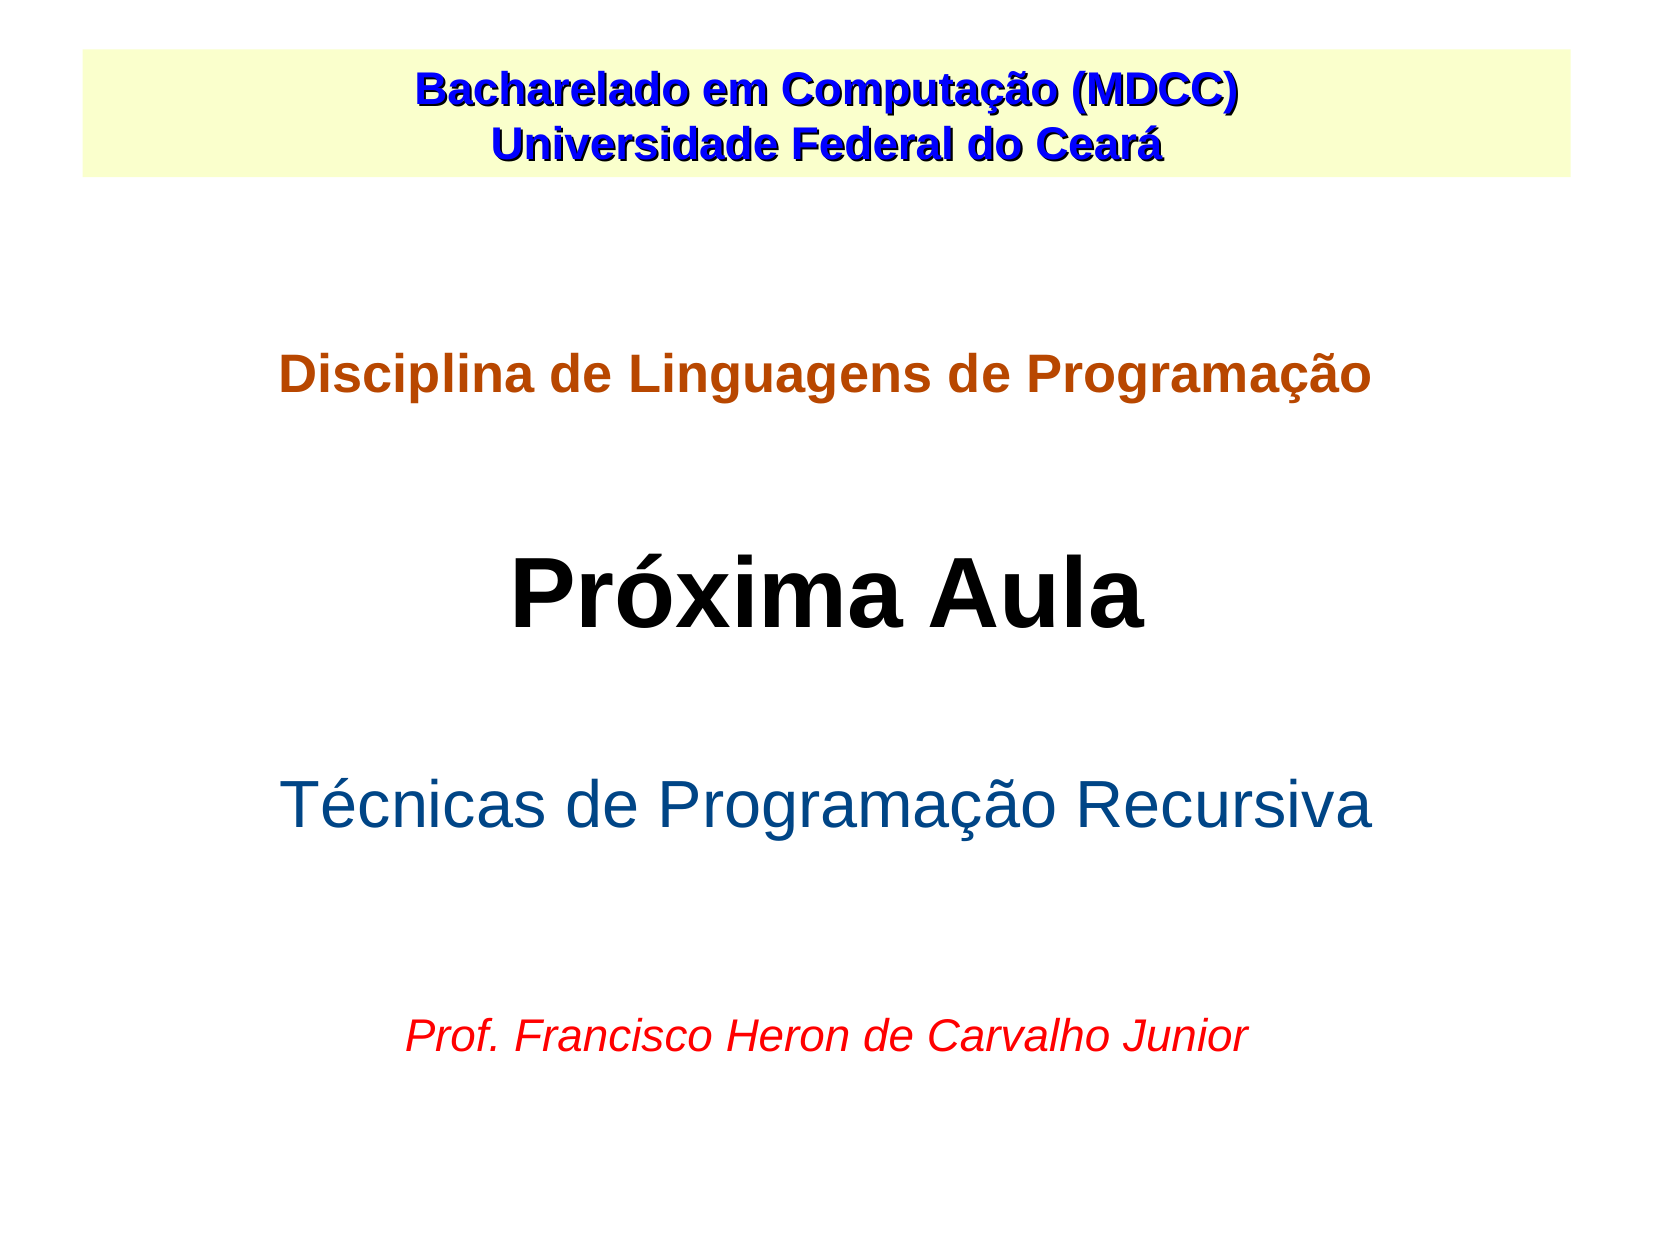

# Bacharelado em Computação (MDCC) Universidade Federal do Ceará
Disciplina de Linguagens de Programação
Próxima Aula
Técnicas de Programação Recursiva
Prof. Francisco Heron de Carvalho Junior